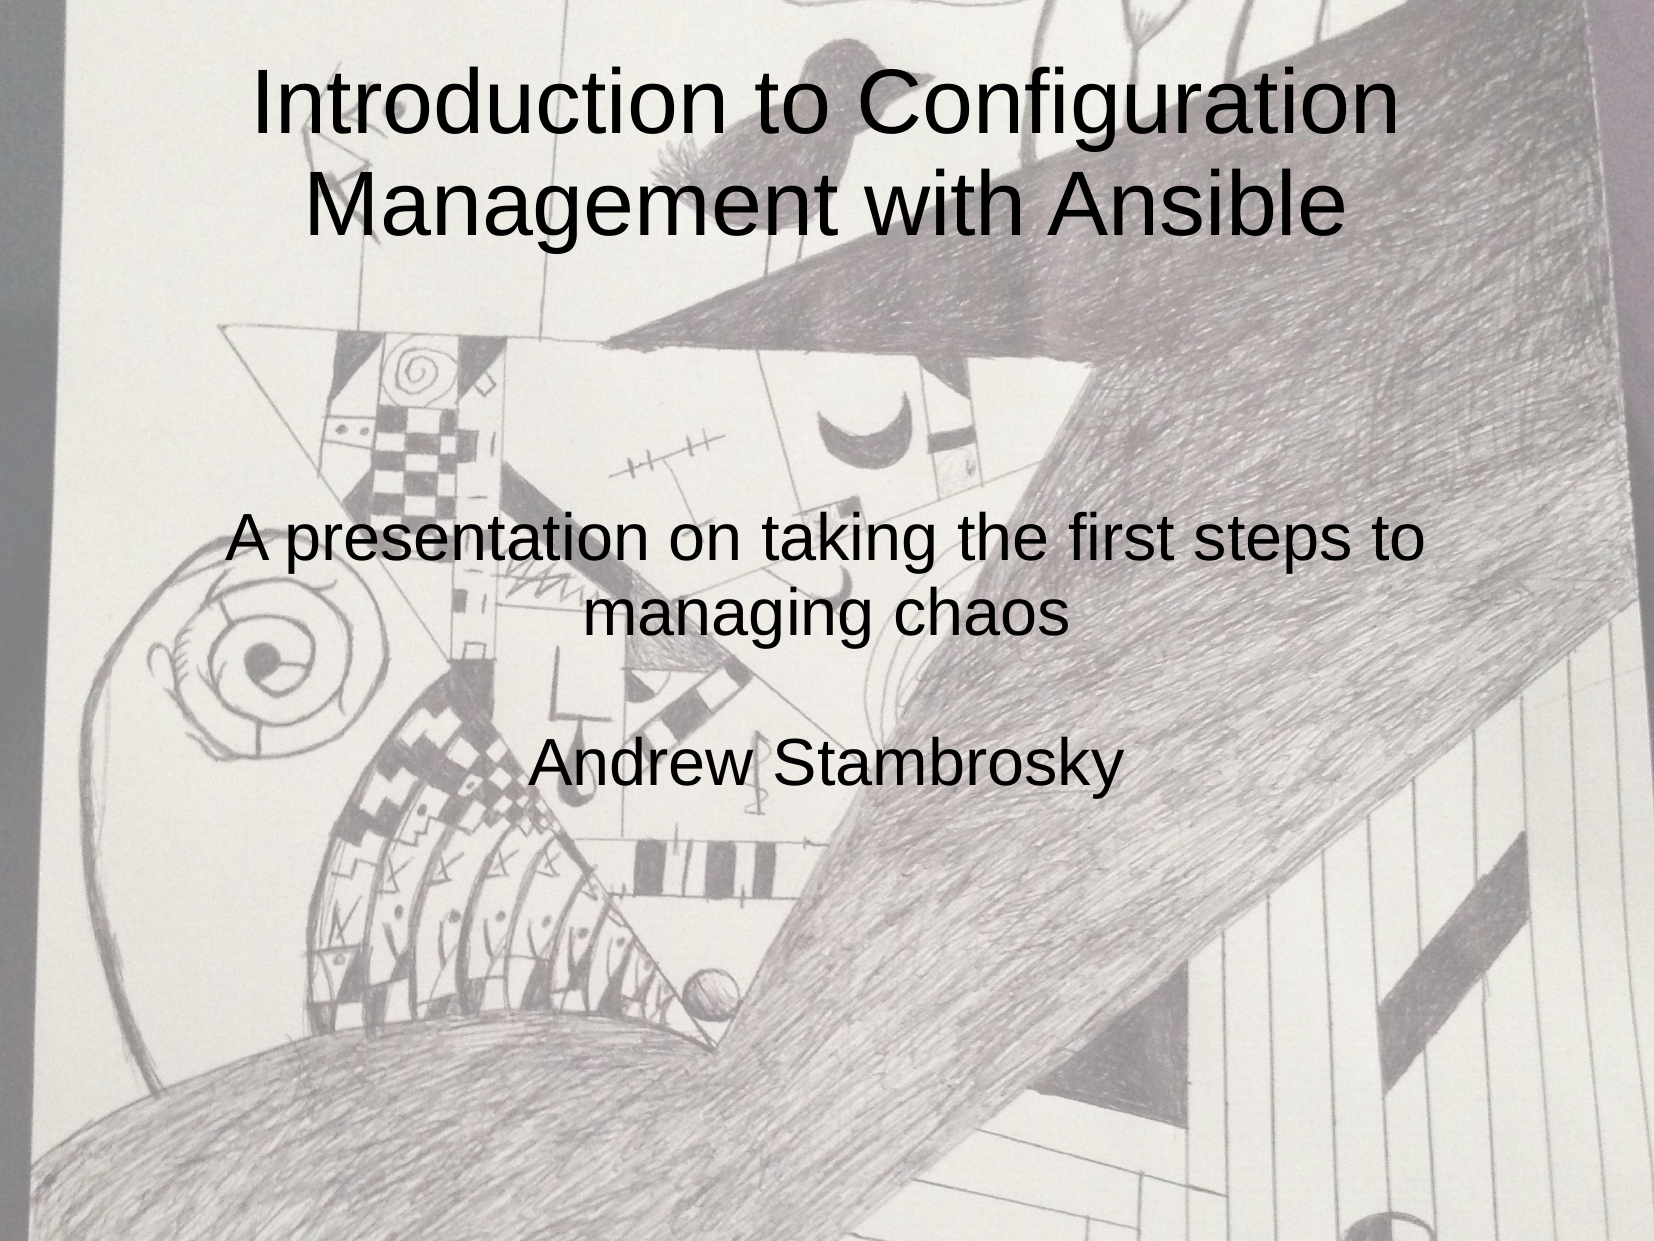

# Introduction to Configuration Management with Ansible
A presentation on taking the first steps to managing chaos
Andrew Stambrosky